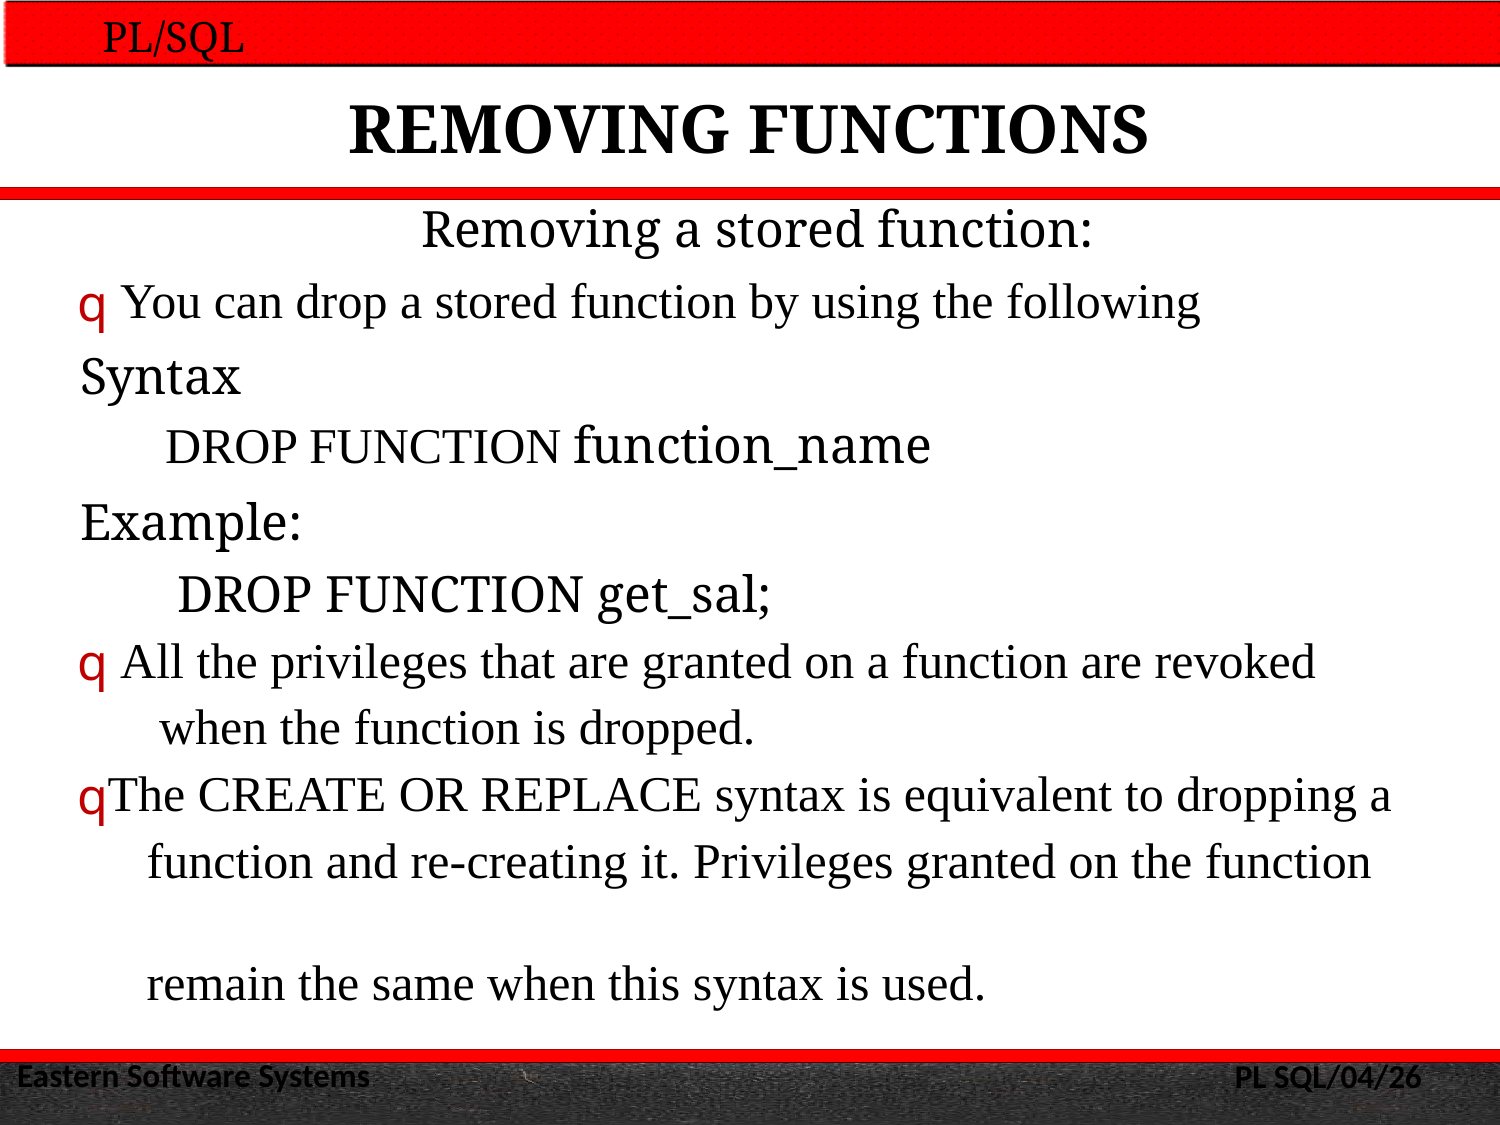

PL/SQL
REMOVING FUNCTIONS
Removing a stored function:
 You can drop a stored function by using the following
Syntax
Example:
 All the privileges that are granted on a function are revoked
 when the function is dropped.
The CREATE OR REPLACE syntax is equivalent to dropping a
 function and re-creating it. Privileges granted on the function
 remain the same when this syntax is used.
DROP FUNCTION function_name
DROP FUNCTION get_sal;
Eastern Software Systems
				 PL SQL/04/26